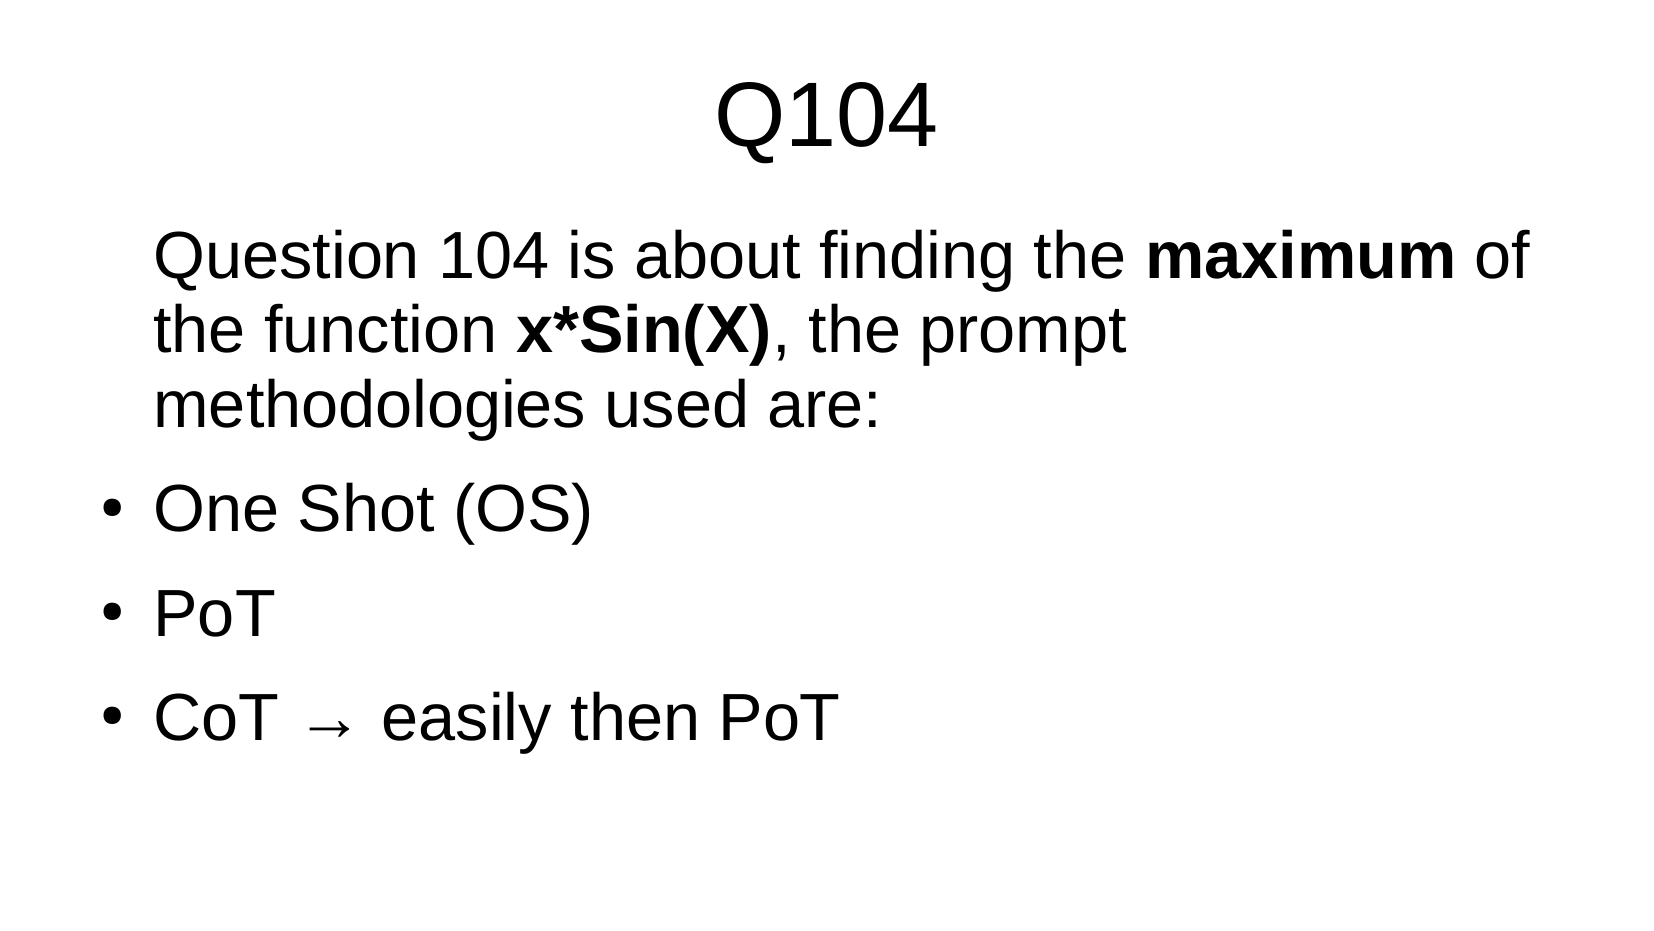

# Q104
Question 104 is about finding the maximum of the function x*Sin(X), the prompt methodologies used are:
One Shot (OS)
PoT
CoT → easily then PoT